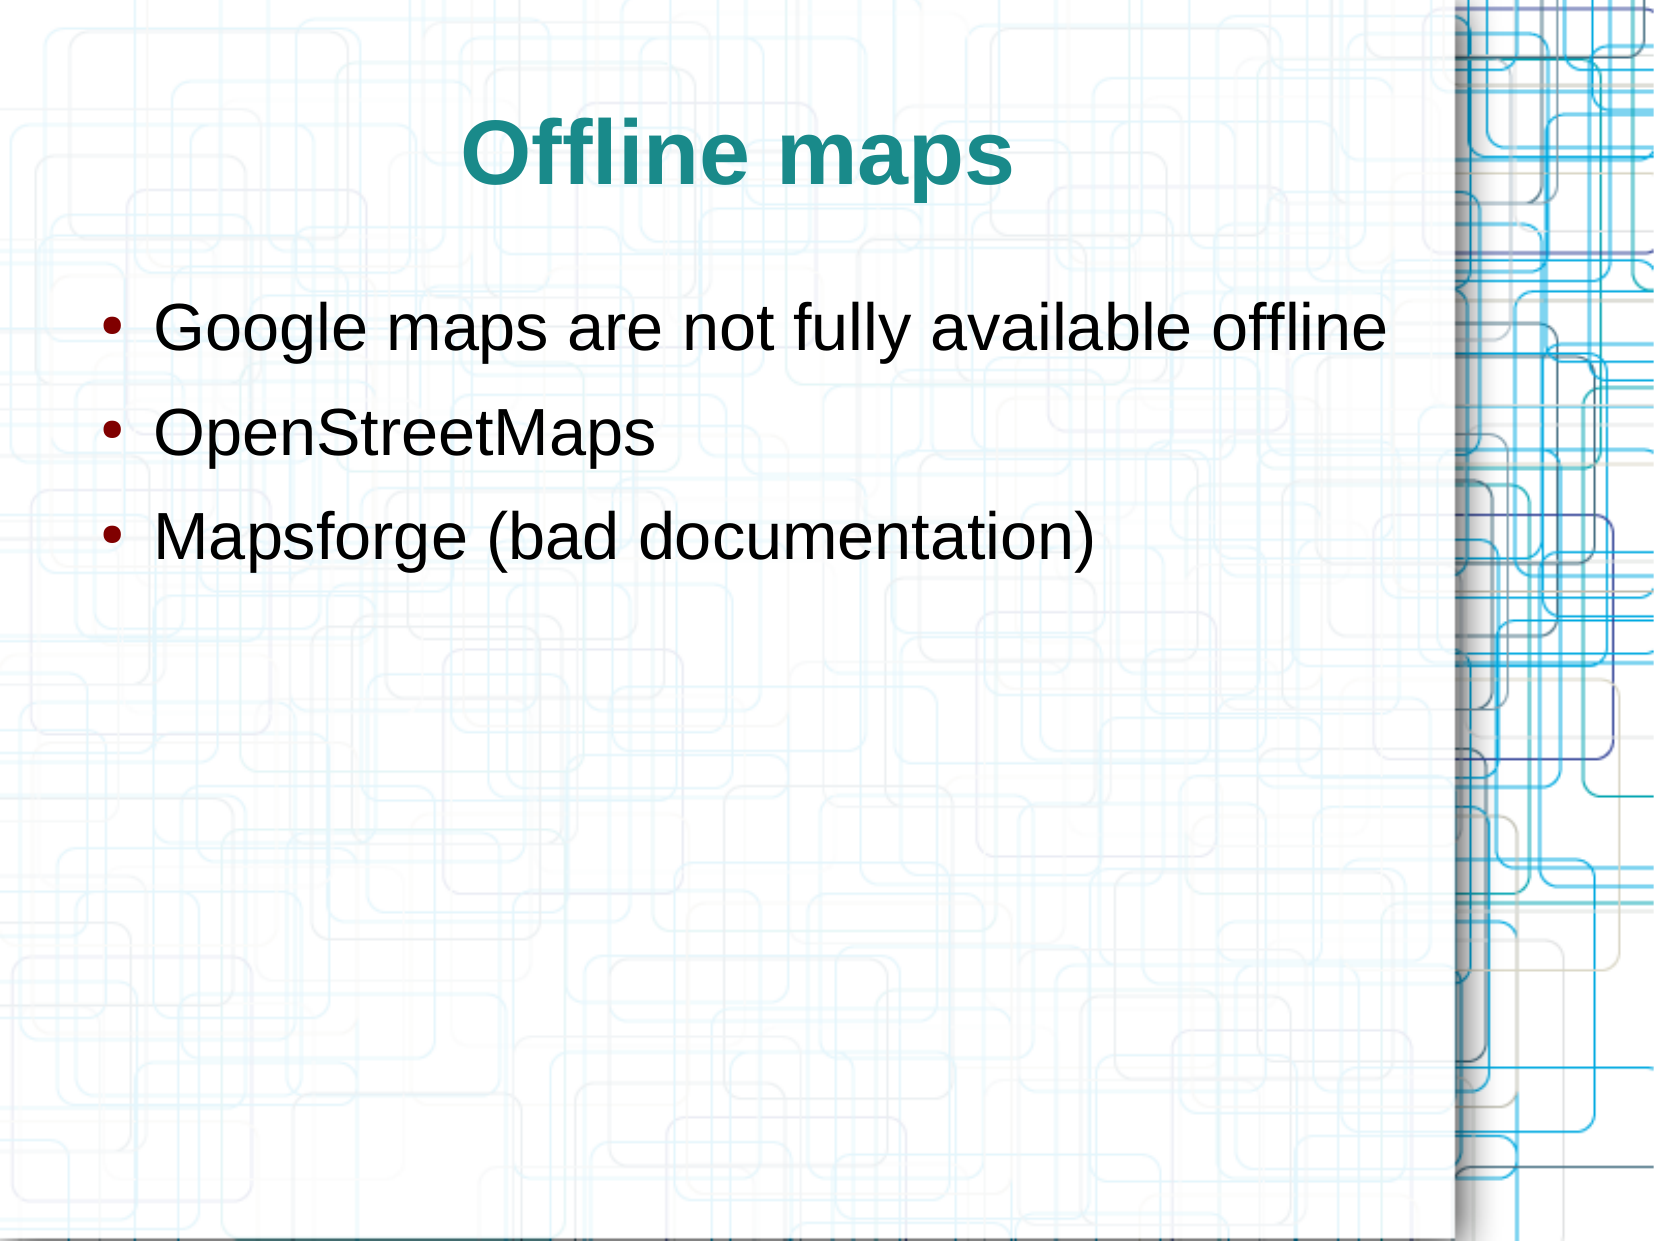

# Offline maps
Google maps are not fully available offline
OpenStreetMaps
Mapsforge (bad documentation)